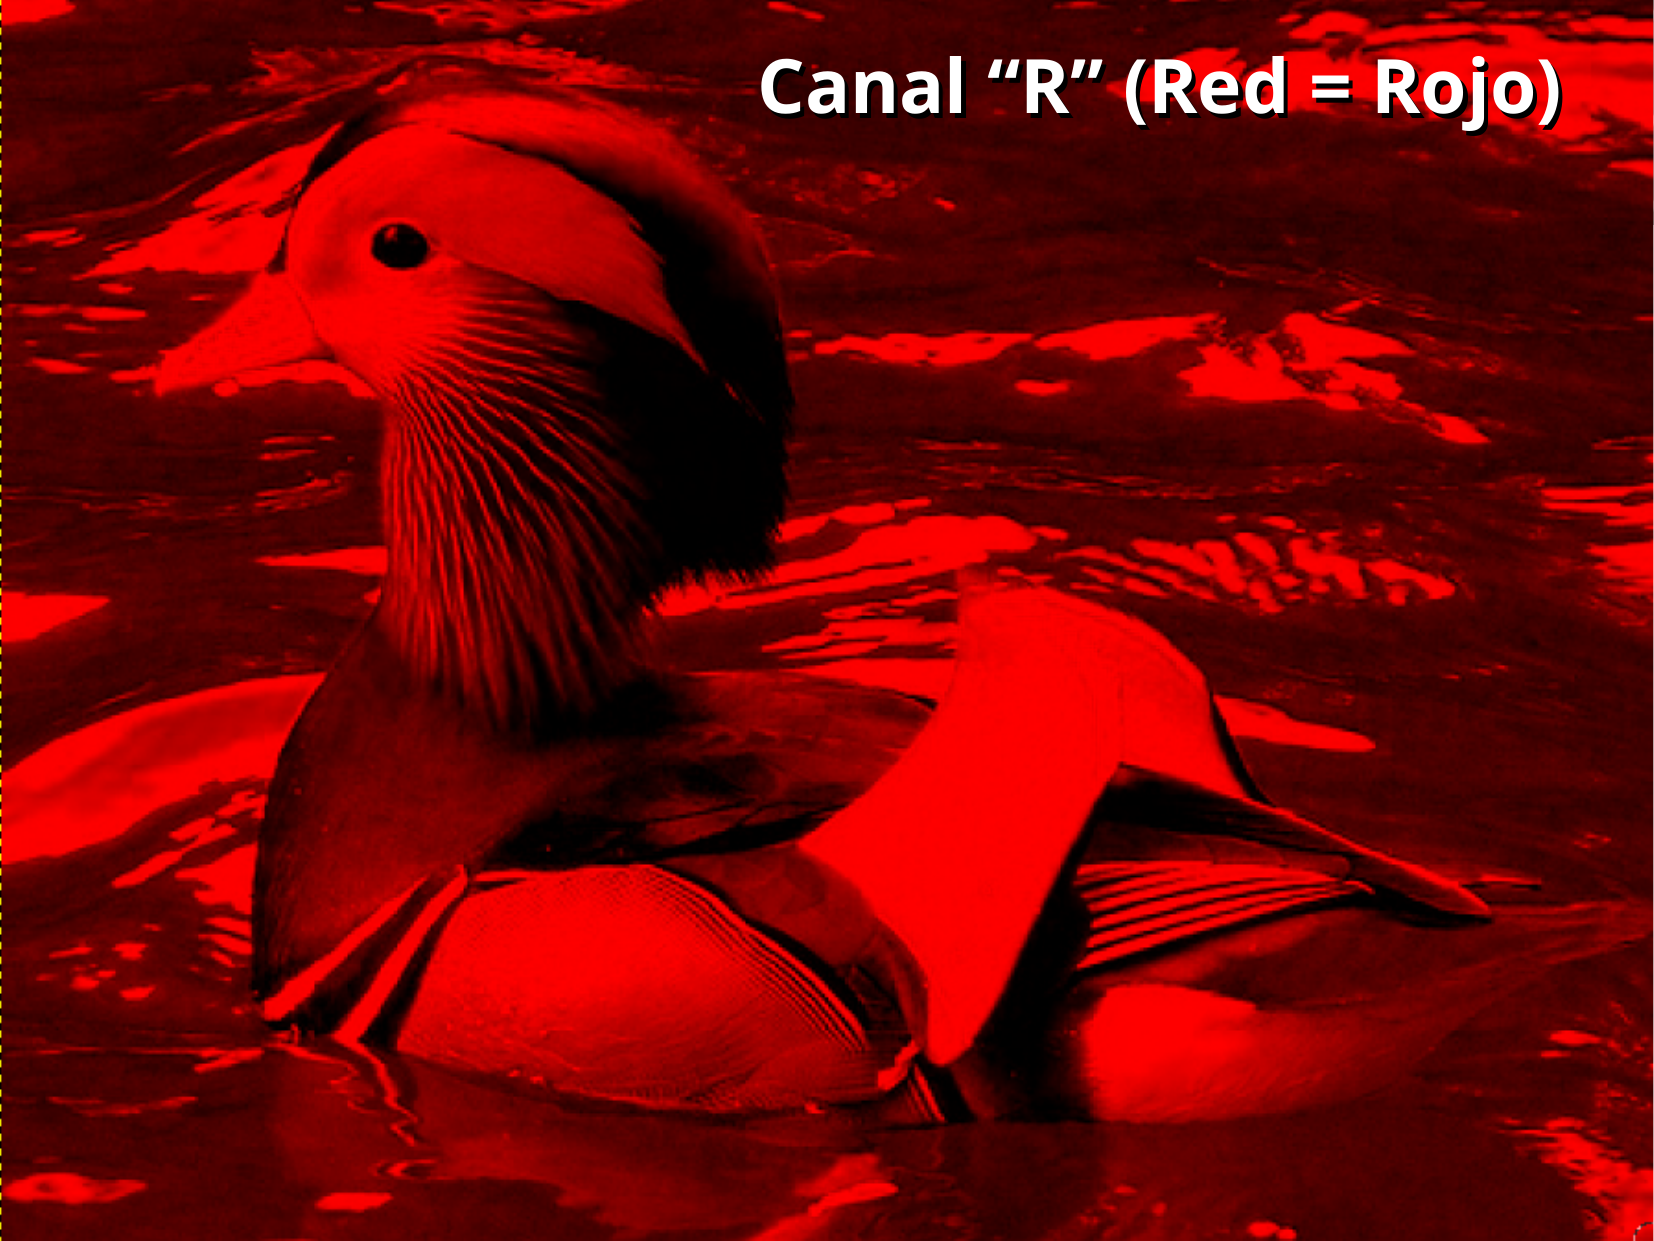

# Canal “R” (Red = Rojo)
Sep 22, 2016
H. Asorey - IPAC 2016 - 07/16
30